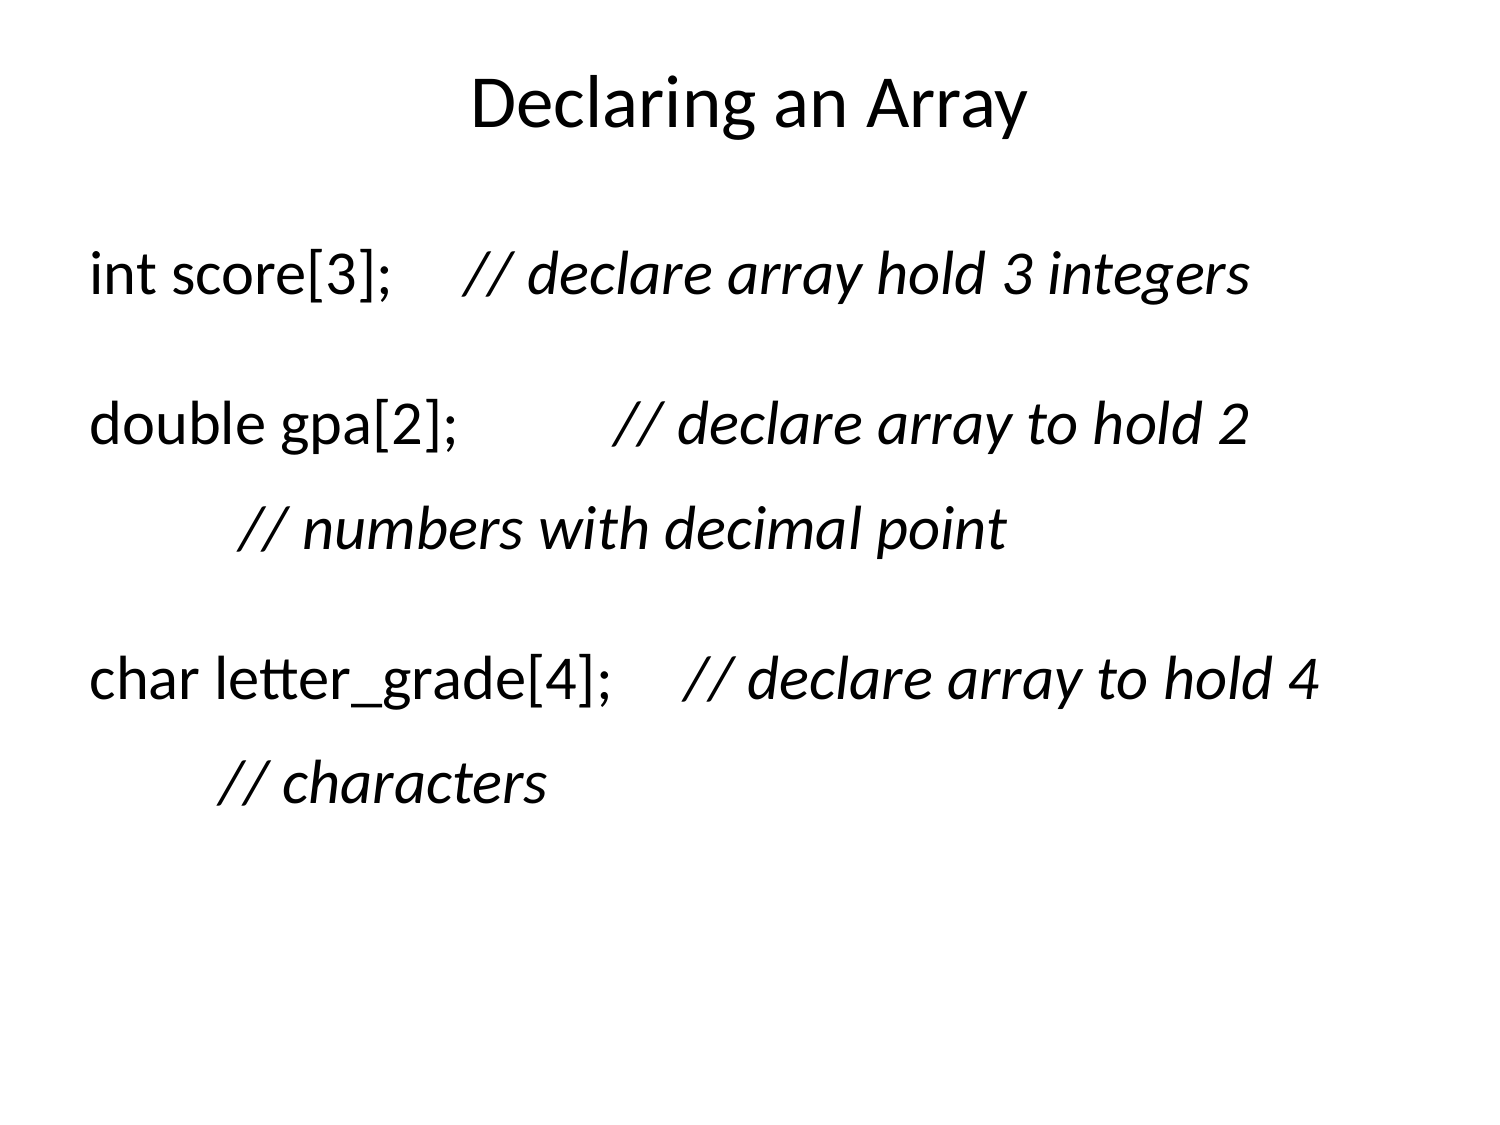

# Declaring an Array
int score[3];	// declare array hold 3 integers
double gpa[2]; 	// declare array to hold 2
	// numbers with decimal point
char letter_grade[4]; // declare array to hold 4
	// characters